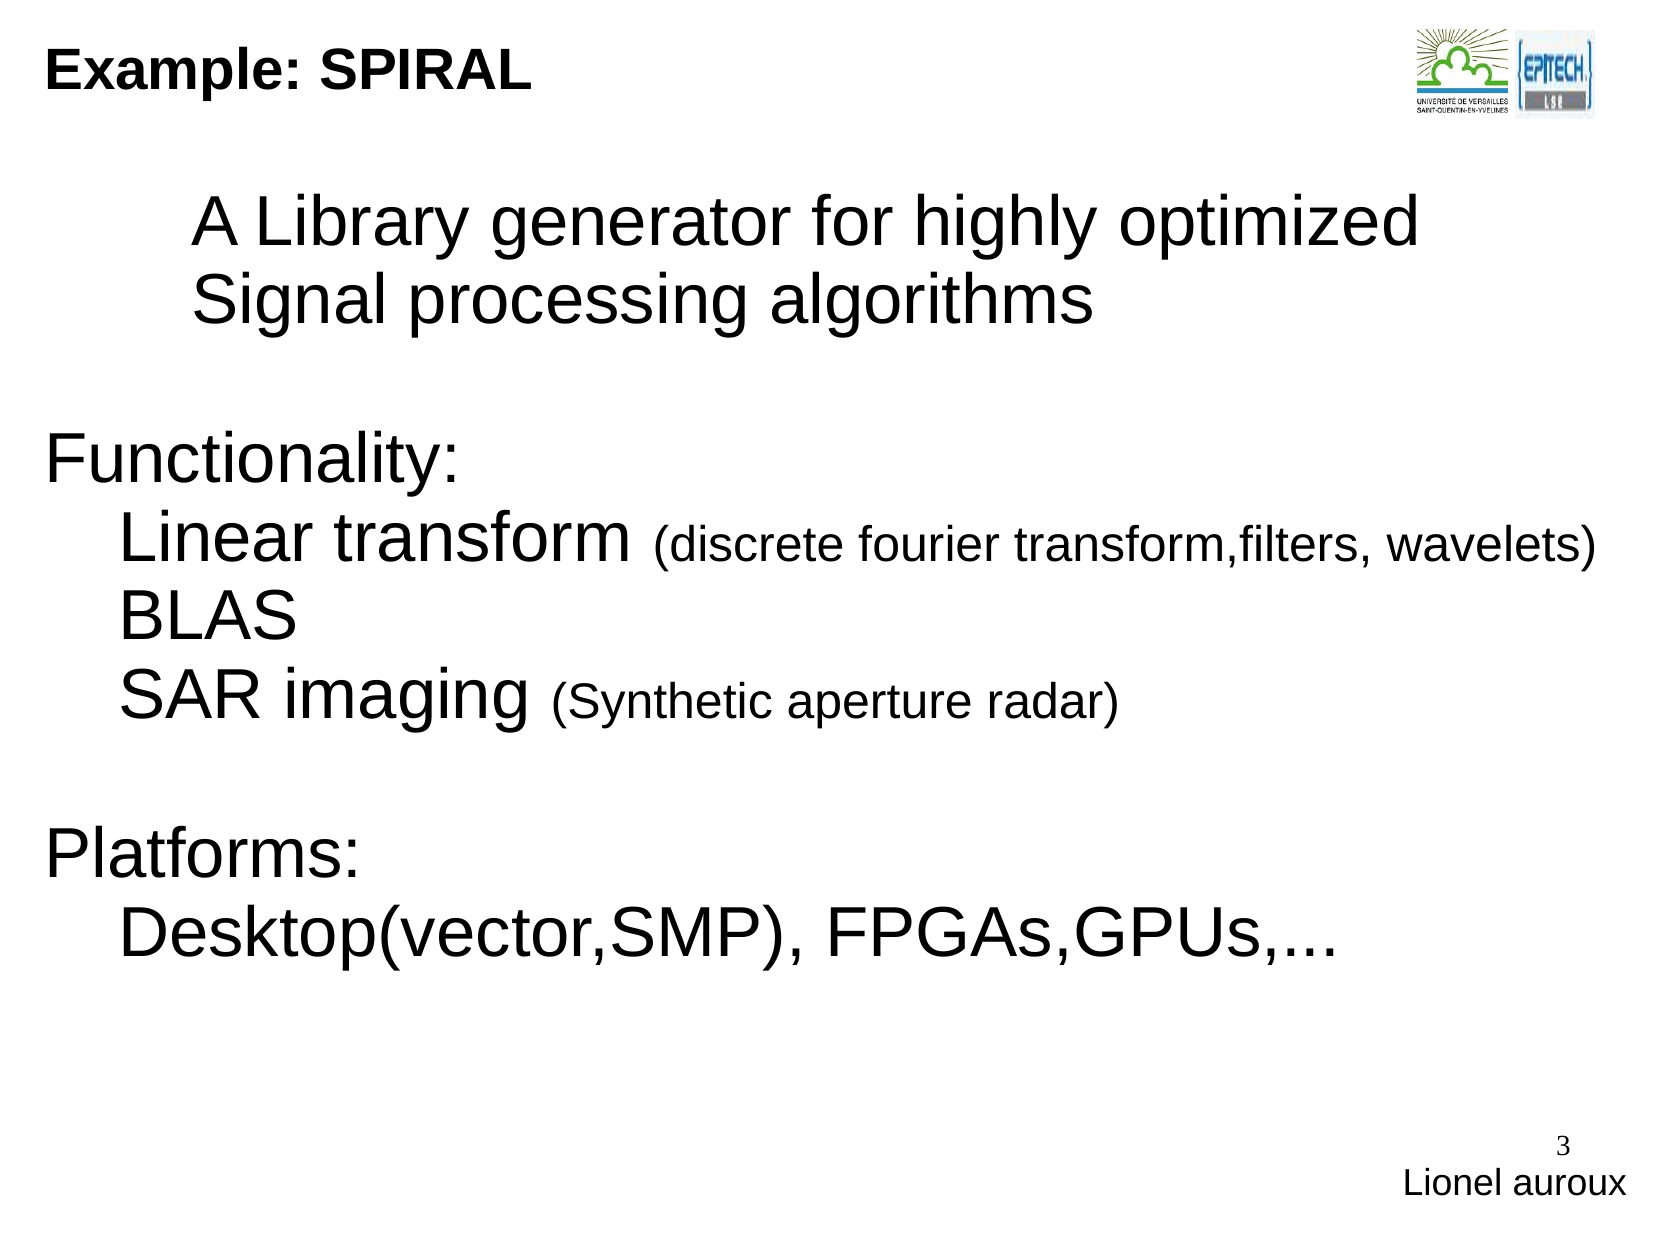

Example: SPIRAL
		A Library generator for highly optimized
		Signal processing algorithms
Functionality:
	Linear transform (discrete fourier transform,filters, wavelets)
	BLAS
	SAR imaging (Synthetic aperture radar)
Platforms:
	Desktop(vector,SMP), FPGAs,GPUs,...
3
Lionel auroux